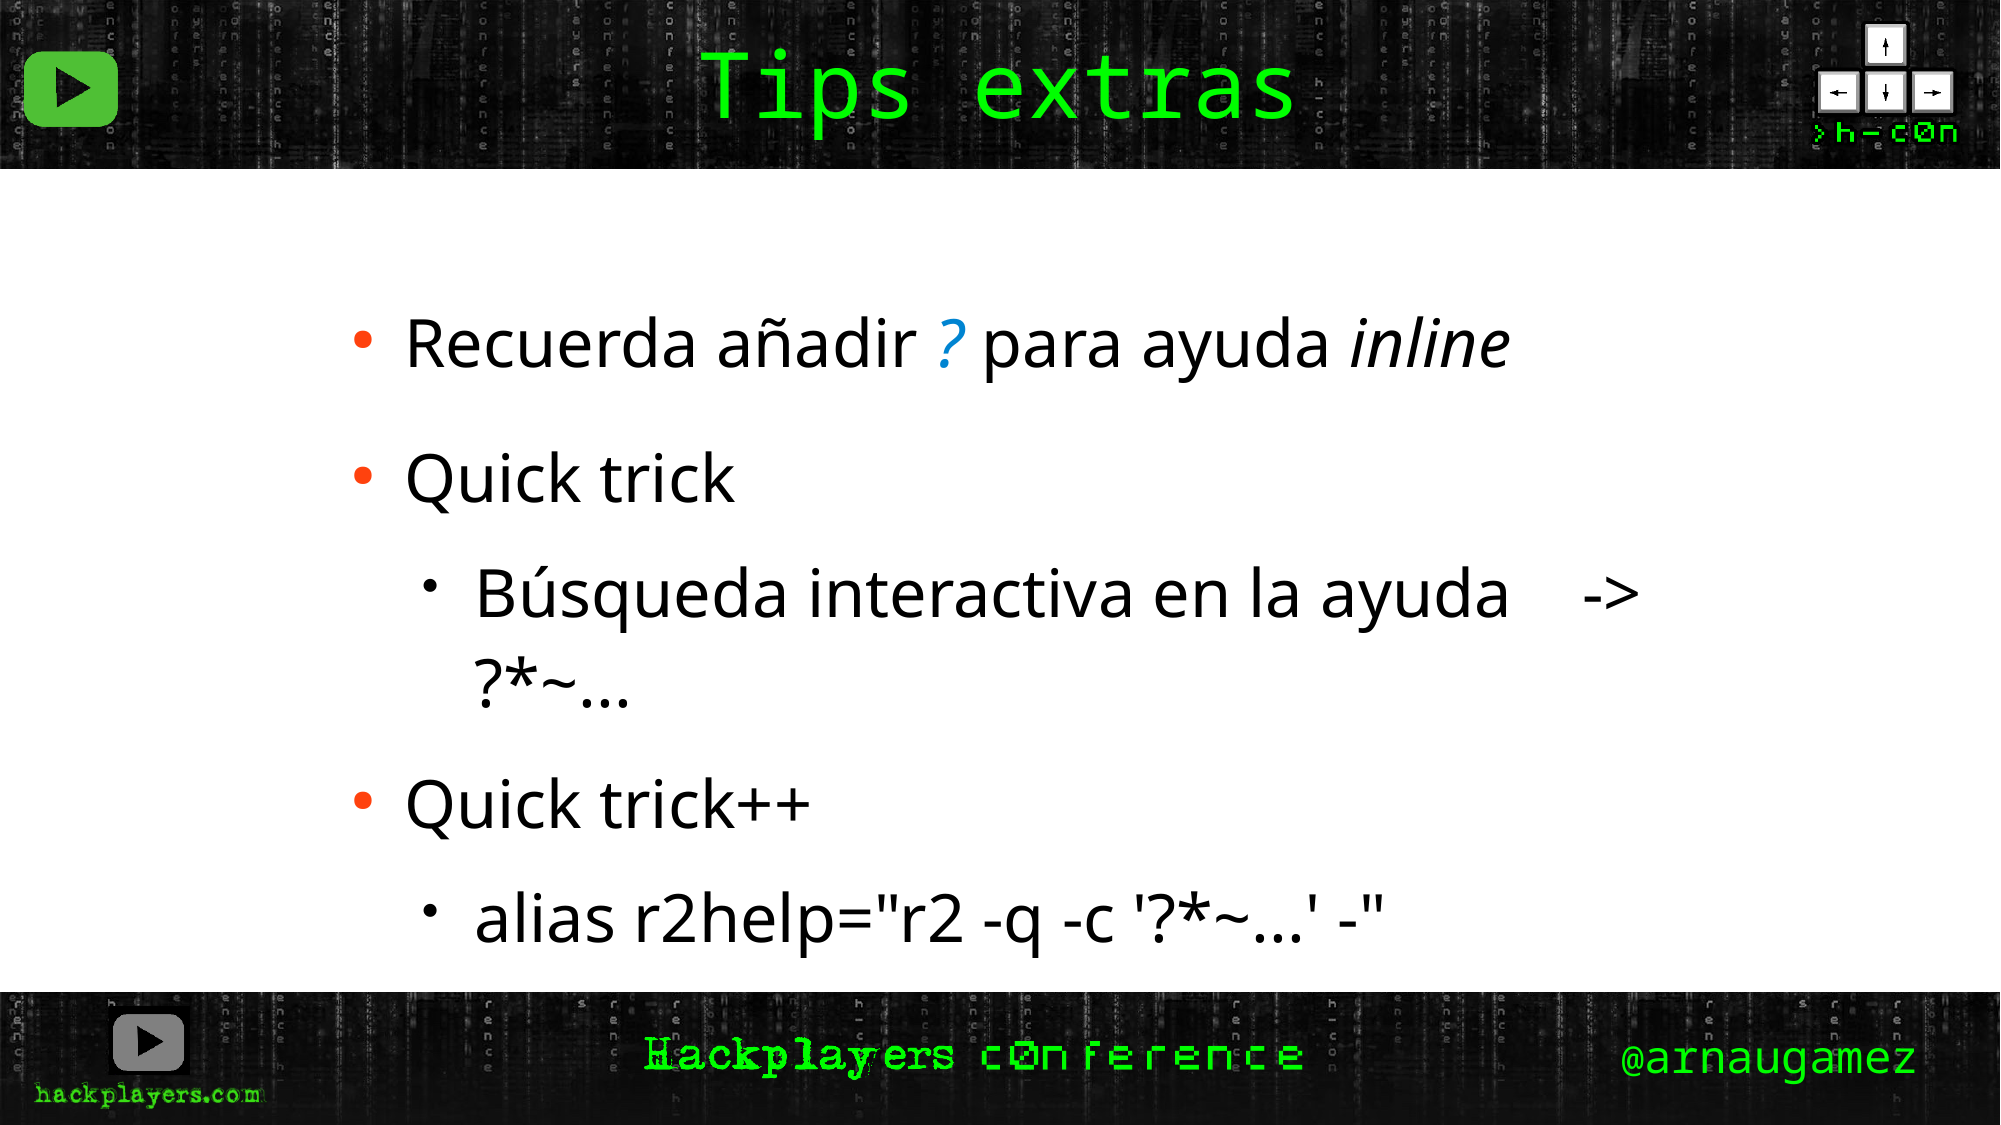

# Tips extras
Recuerda añadir ? para ayuda inline
Quick trick
Búsqueda interactiva en la ayuda	->	?*~...
Quick trick++
alias r2help="r2 -q -c '?*~...' -"